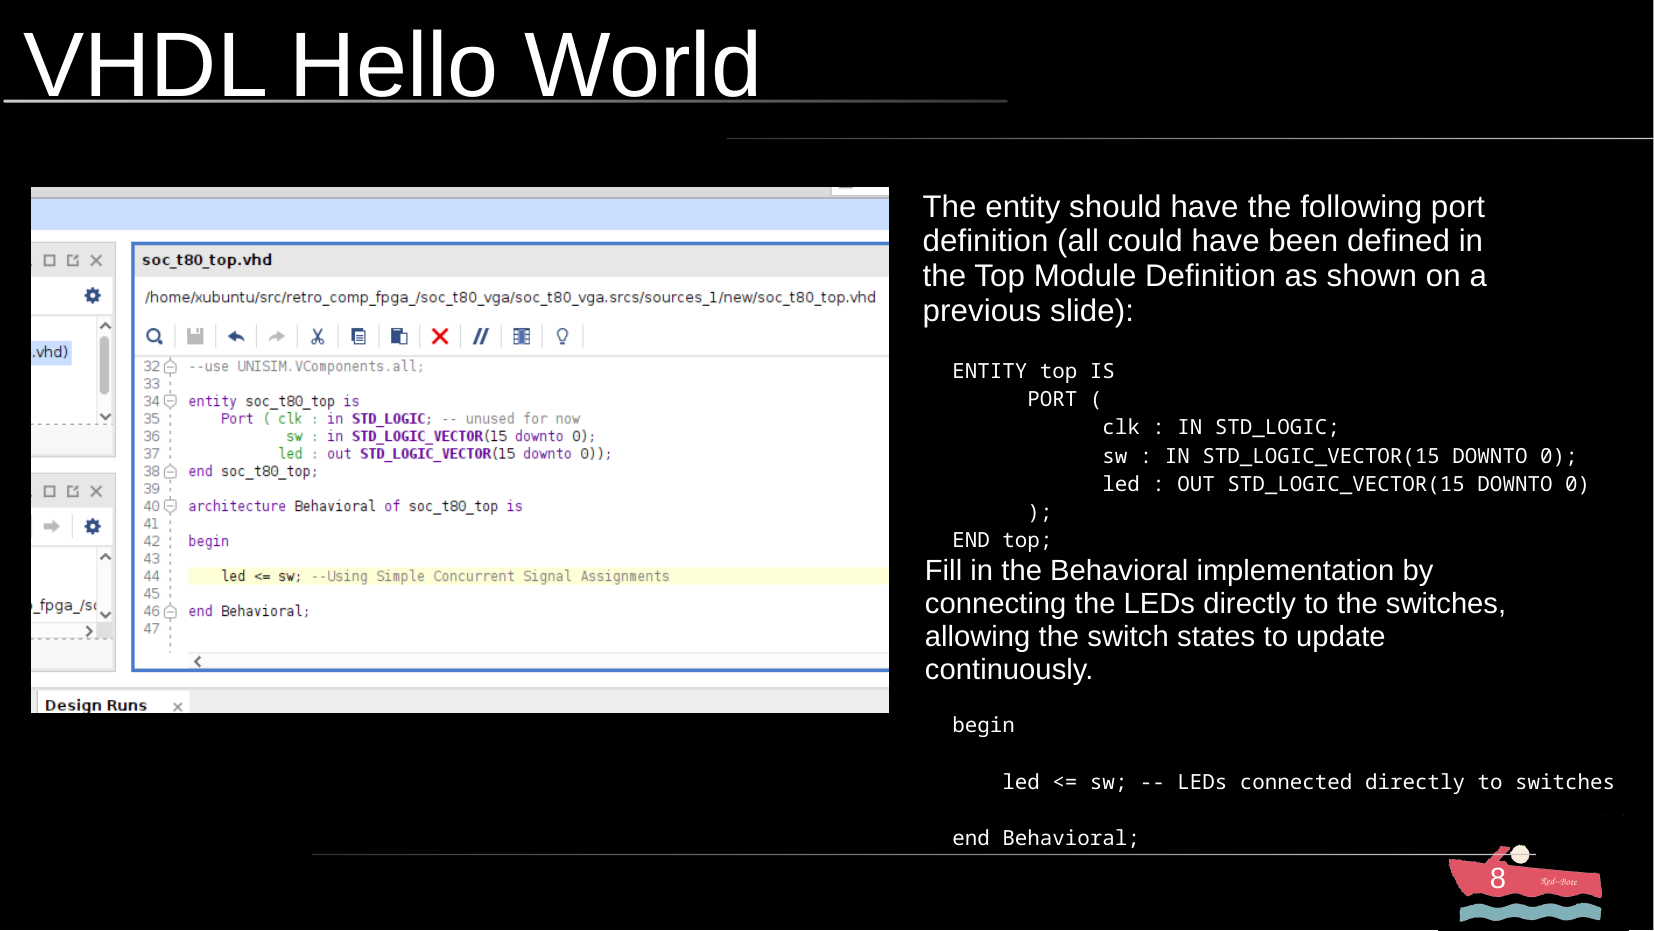

# VHDL Hello World
The entity should have the following port definition (all could have been defined in the Top Module Definition as shown on a previous slide):
ENTITY top IS
	PORT (
		clk : IN STD_LOGIC;
		sw : IN STD_LOGIC_VECTOR(15 DOWNTO 0);
		led : OUT STD_LOGIC_VECTOR(15 DOWNTO 0)
	);
END top;
Fill in the Behavioral implementation by connecting the LEDs directly to the switches, allowing the switch states to update continuously.
begin
 led <= sw; -- LEDs connected directly to switches
end Behavioral;
8